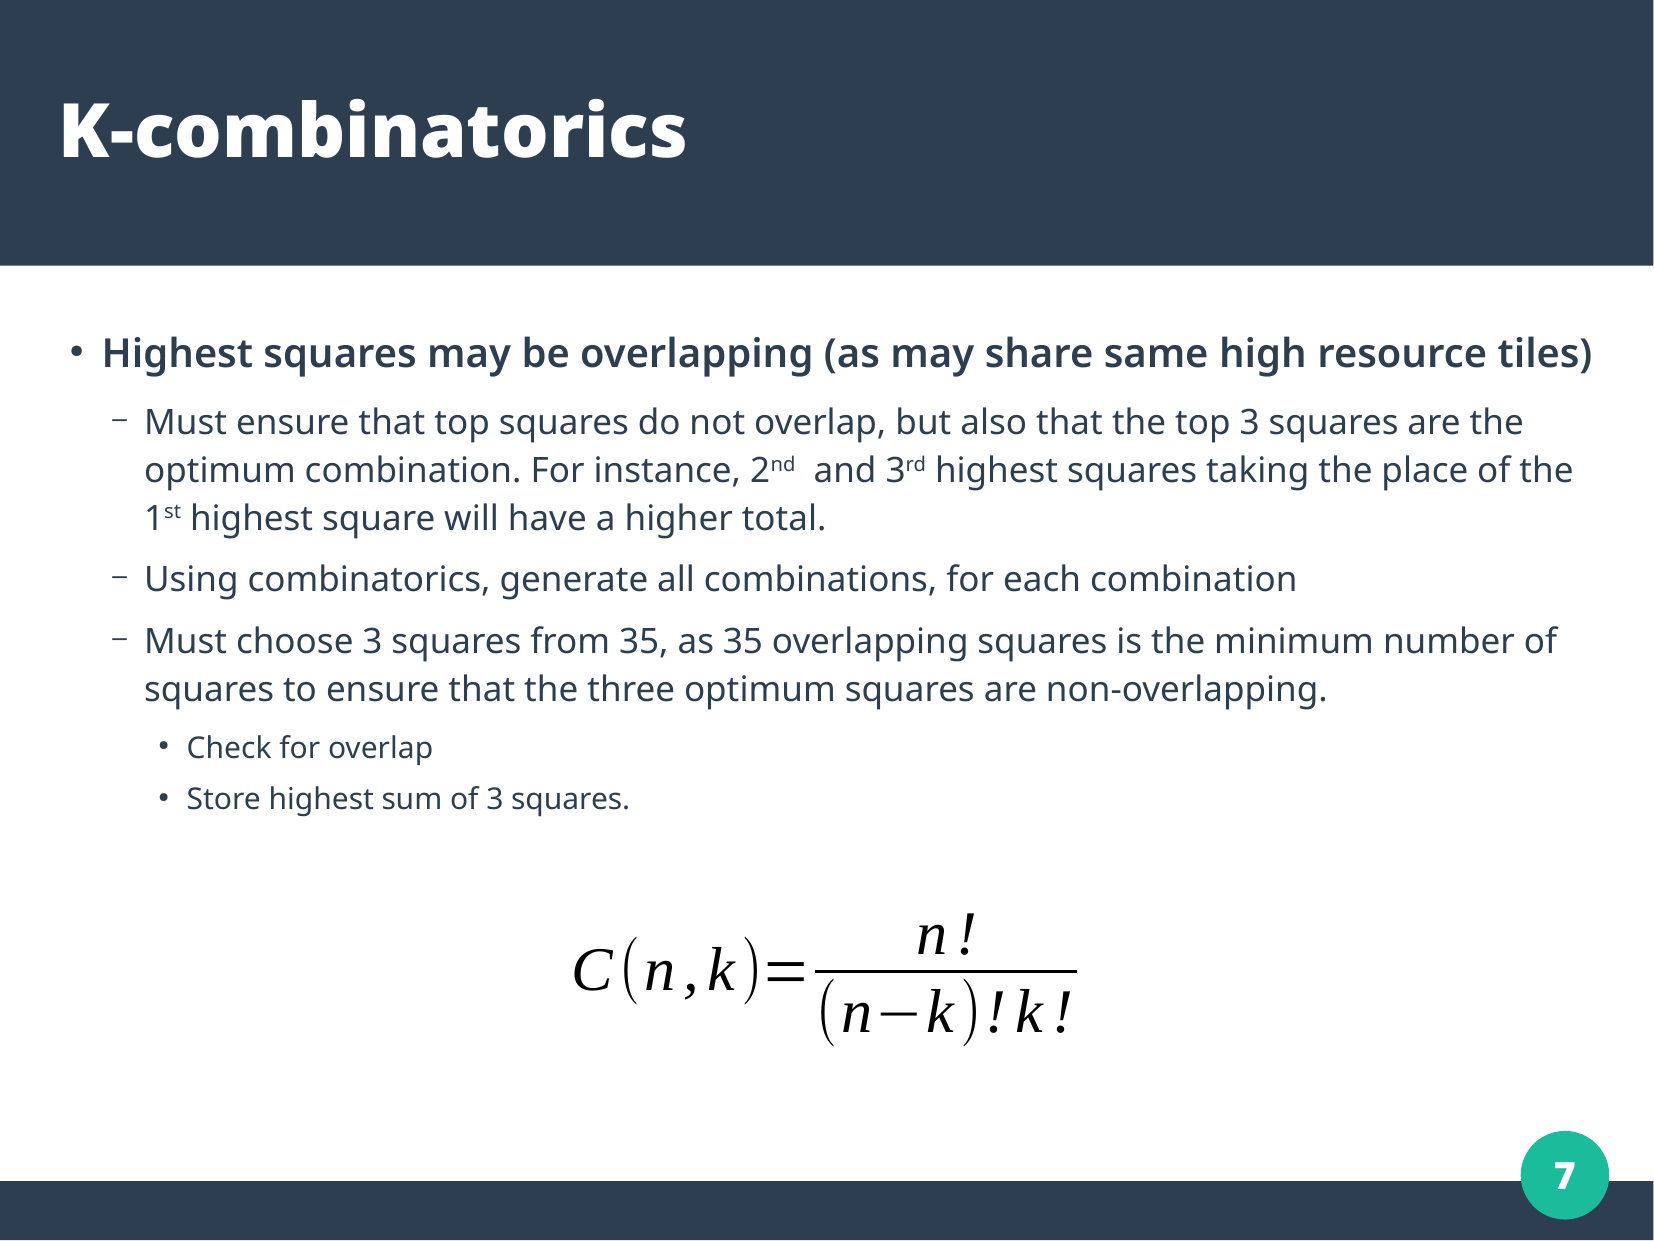

# K-combinatorics
Highest squares may be overlapping (as may share same high resource tiles)
Must ensure that top squares do not overlap, but also that the top 3 squares are the optimum combination. For instance, 2nd and 3rd highest squares taking the place of the 1st highest square will have a higher total.
Using combinatorics, generate all combinations, for each combination
Must choose 3 squares from 35, as 35 overlapping squares is the minimum number of squares to ensure that the three optimum squares are non-overlapping.
Check for overlap
Store highest sum of 3 squares.
7